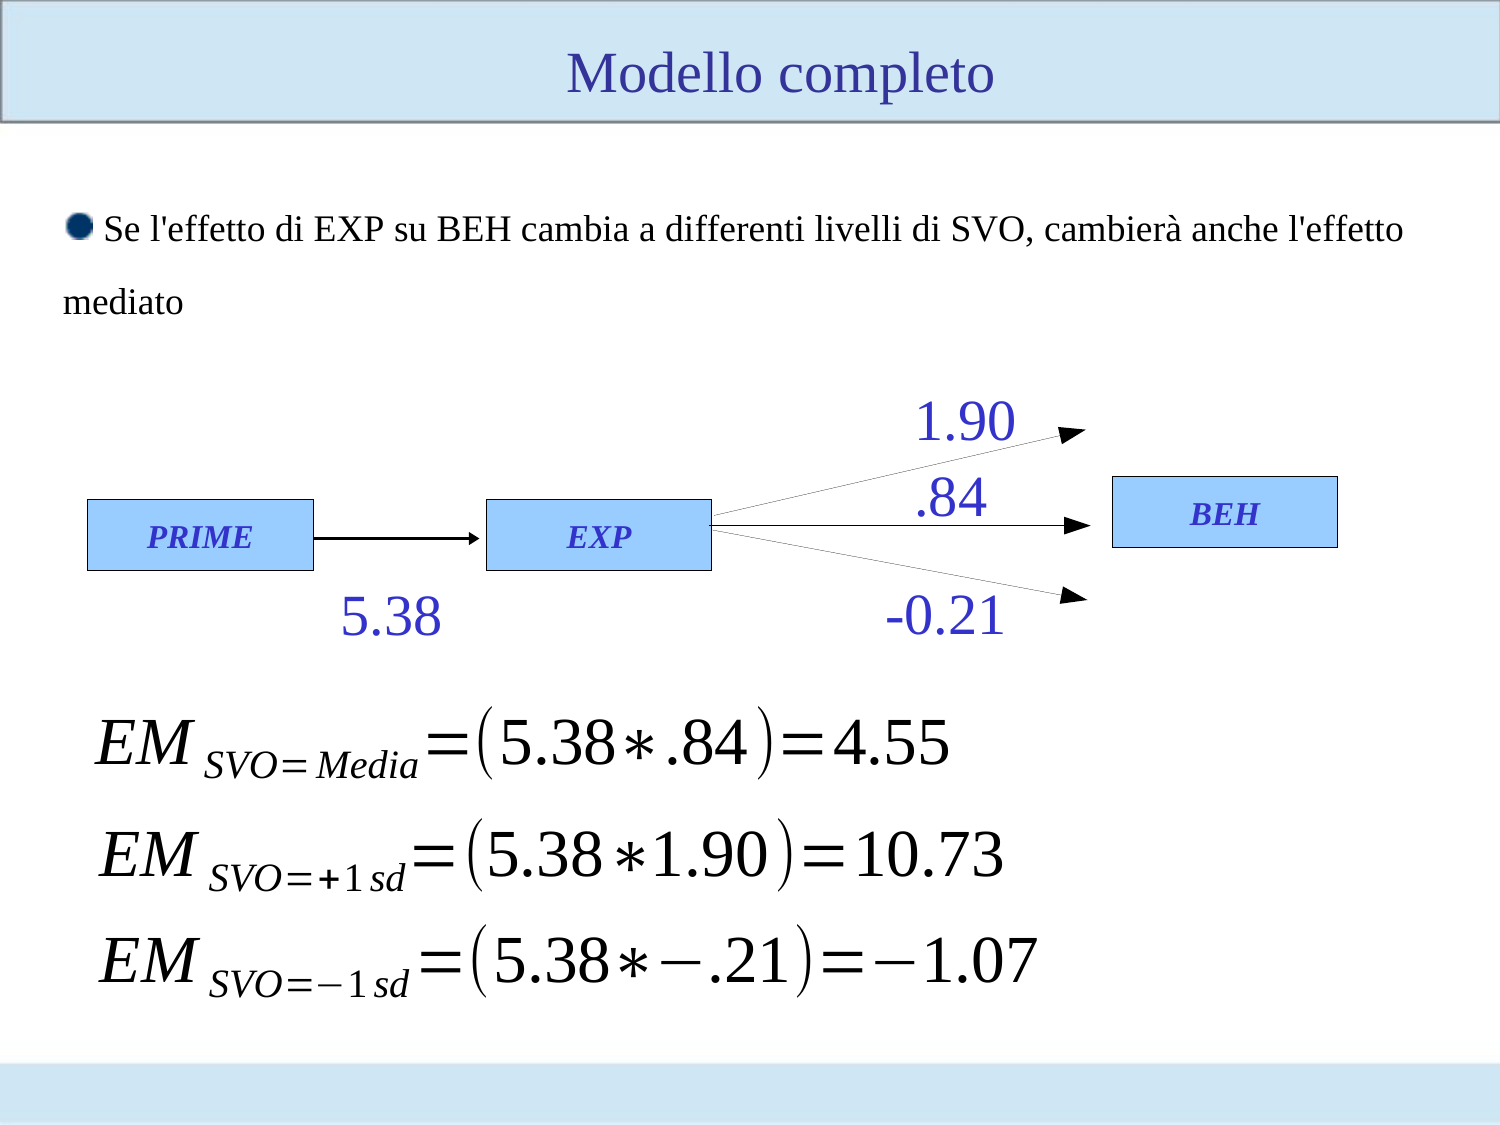

# Modello completo
 Se l'effetto di EXP su BEH cambia a differenti livelli di SVO, cambierà anche l'effetto mediato
1.90
.84
BEH
PRIME
EXP
-0.21
5.38